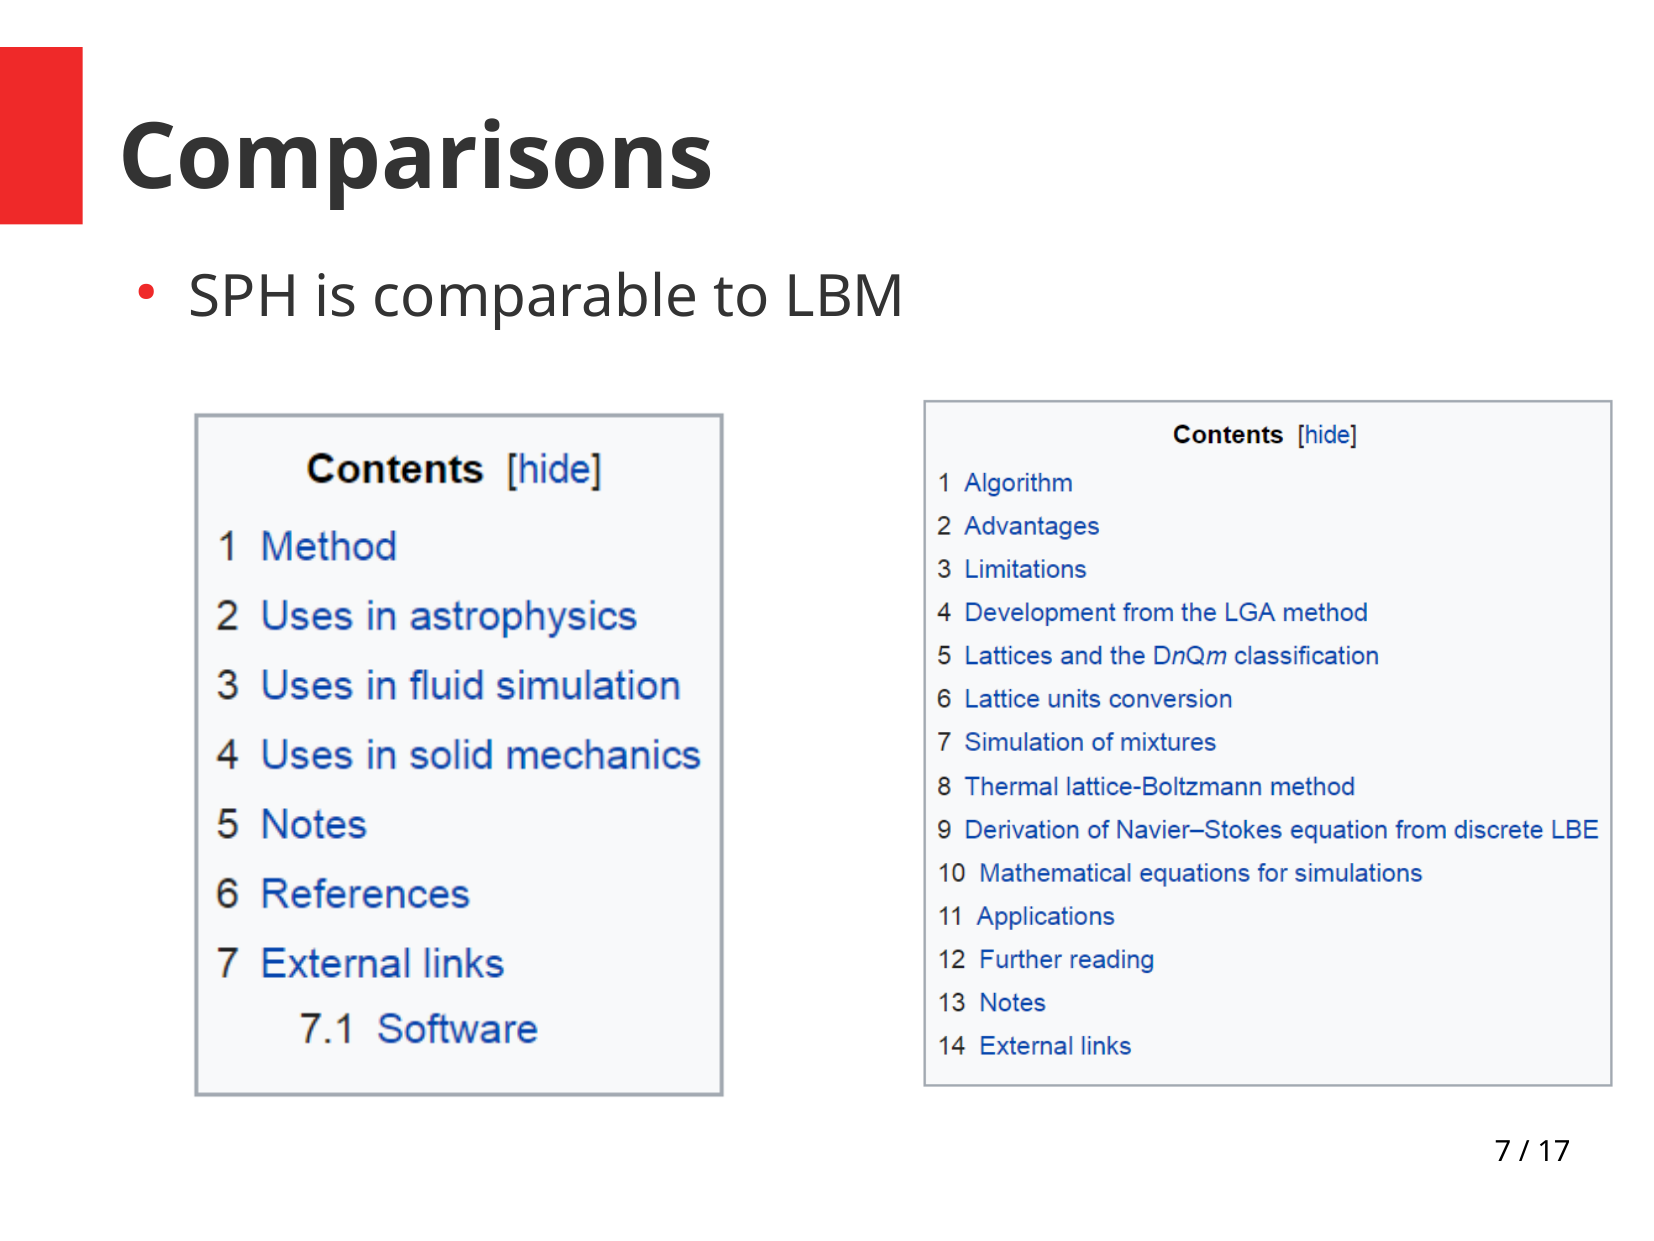

# Comparisons
SPH is comparable to LBM
7